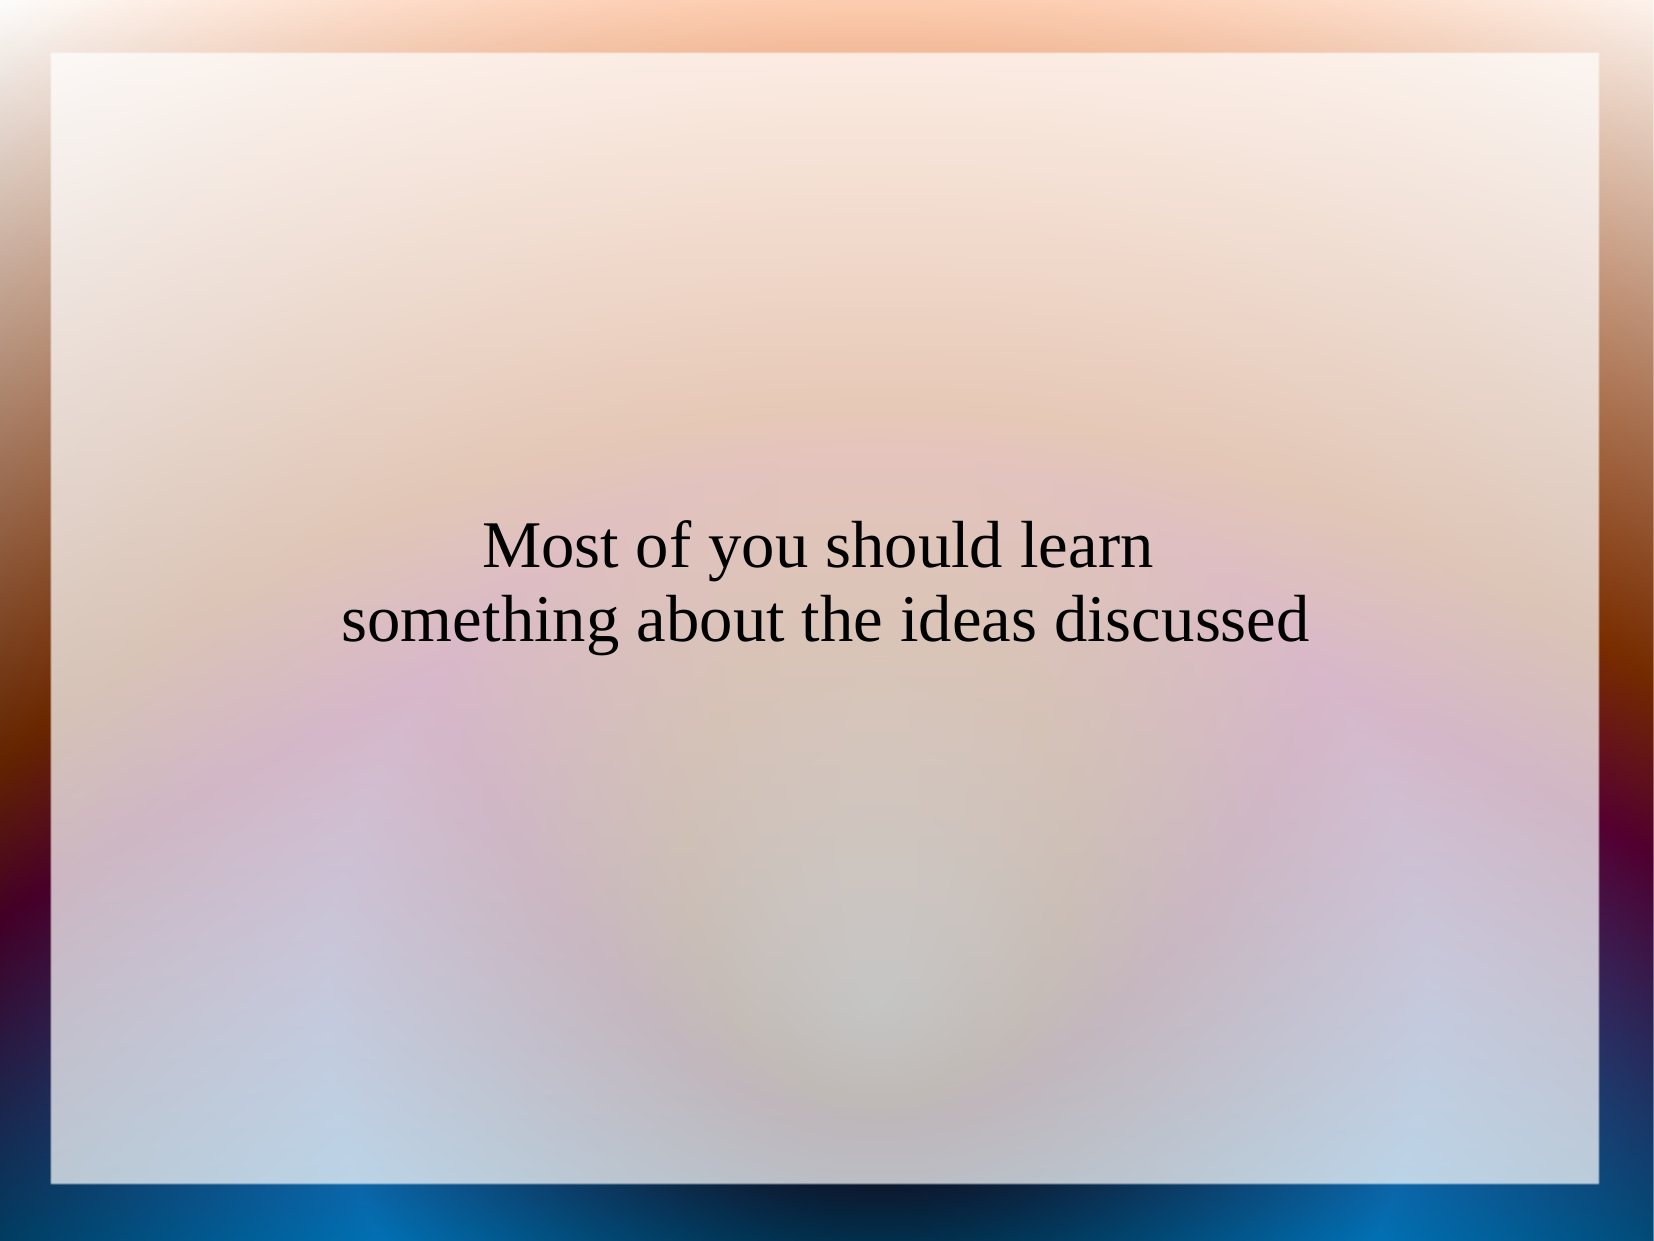

# Most of you should learn
something about the ideas discussed